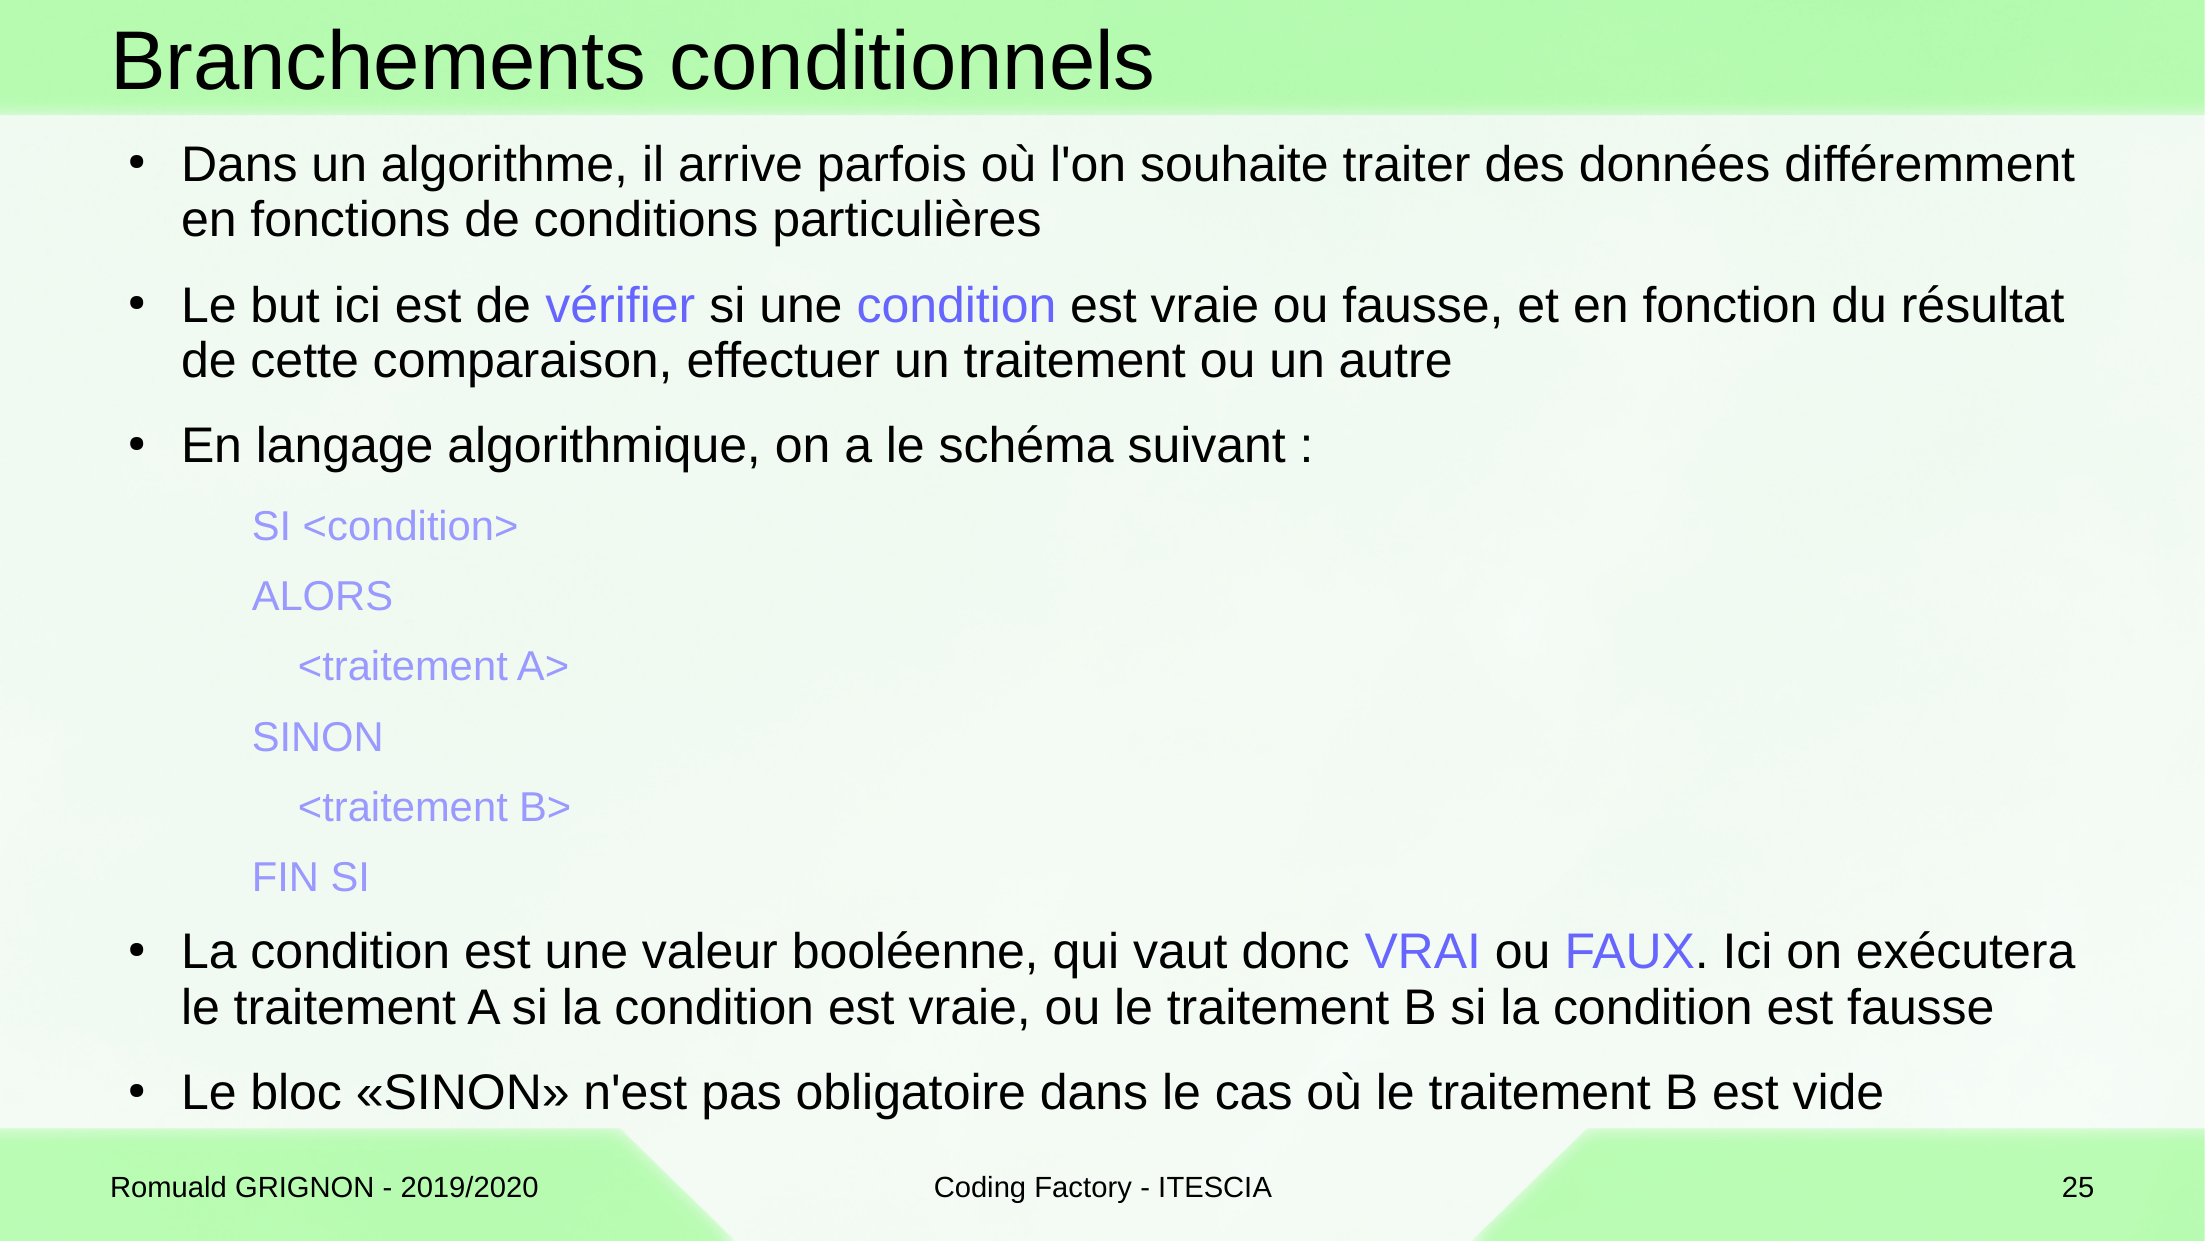

# Branchements conditionnels
Dans un algorithme, il arrive parfois où l'on souhaite traiter des données différemment en fonctions de conditions particulières
Le but ici est de vérifier si une condition est vraie ou fausse, et en fonction du résultat de cette comparaison, effectuer un traitement ou un autre
En langage algorithmique, on a le schéma suivant :
SI <condition>
ALORS
 <traitement A>
SINON
 <traitement B>
FIN SI
La condition est une valeur booléenne, qui vaut donc VRAI ou FAUX. Ici on exécutera le traitement A si la condition est vraie, ou le traitement B si la condition est fausse
Le bloc «SINON» n'est pas obligatoire dans le cas où le traitement B est vide
Romuald GRIGNON - 2019/2020
Coding Factory - ITESCIA
25